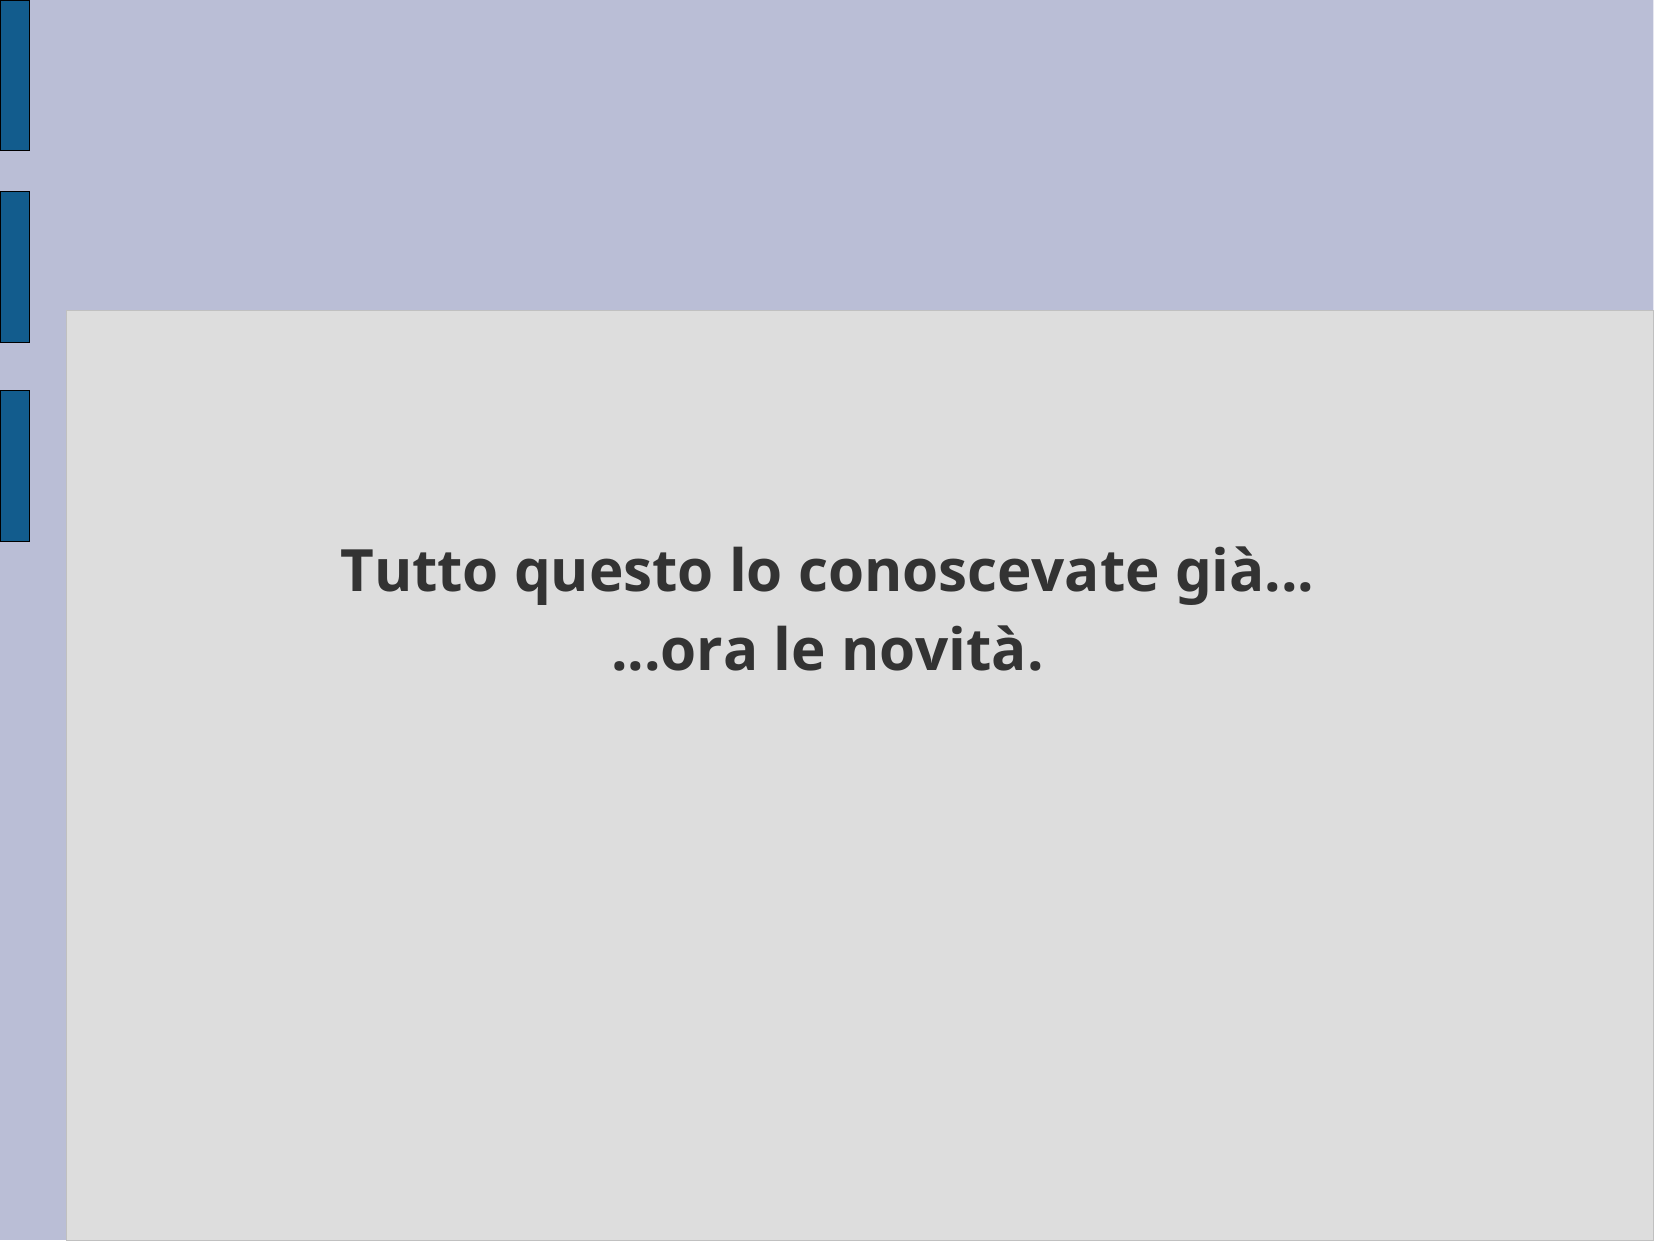

# Tutto questo lo conoscevate già... ...ora le novità.